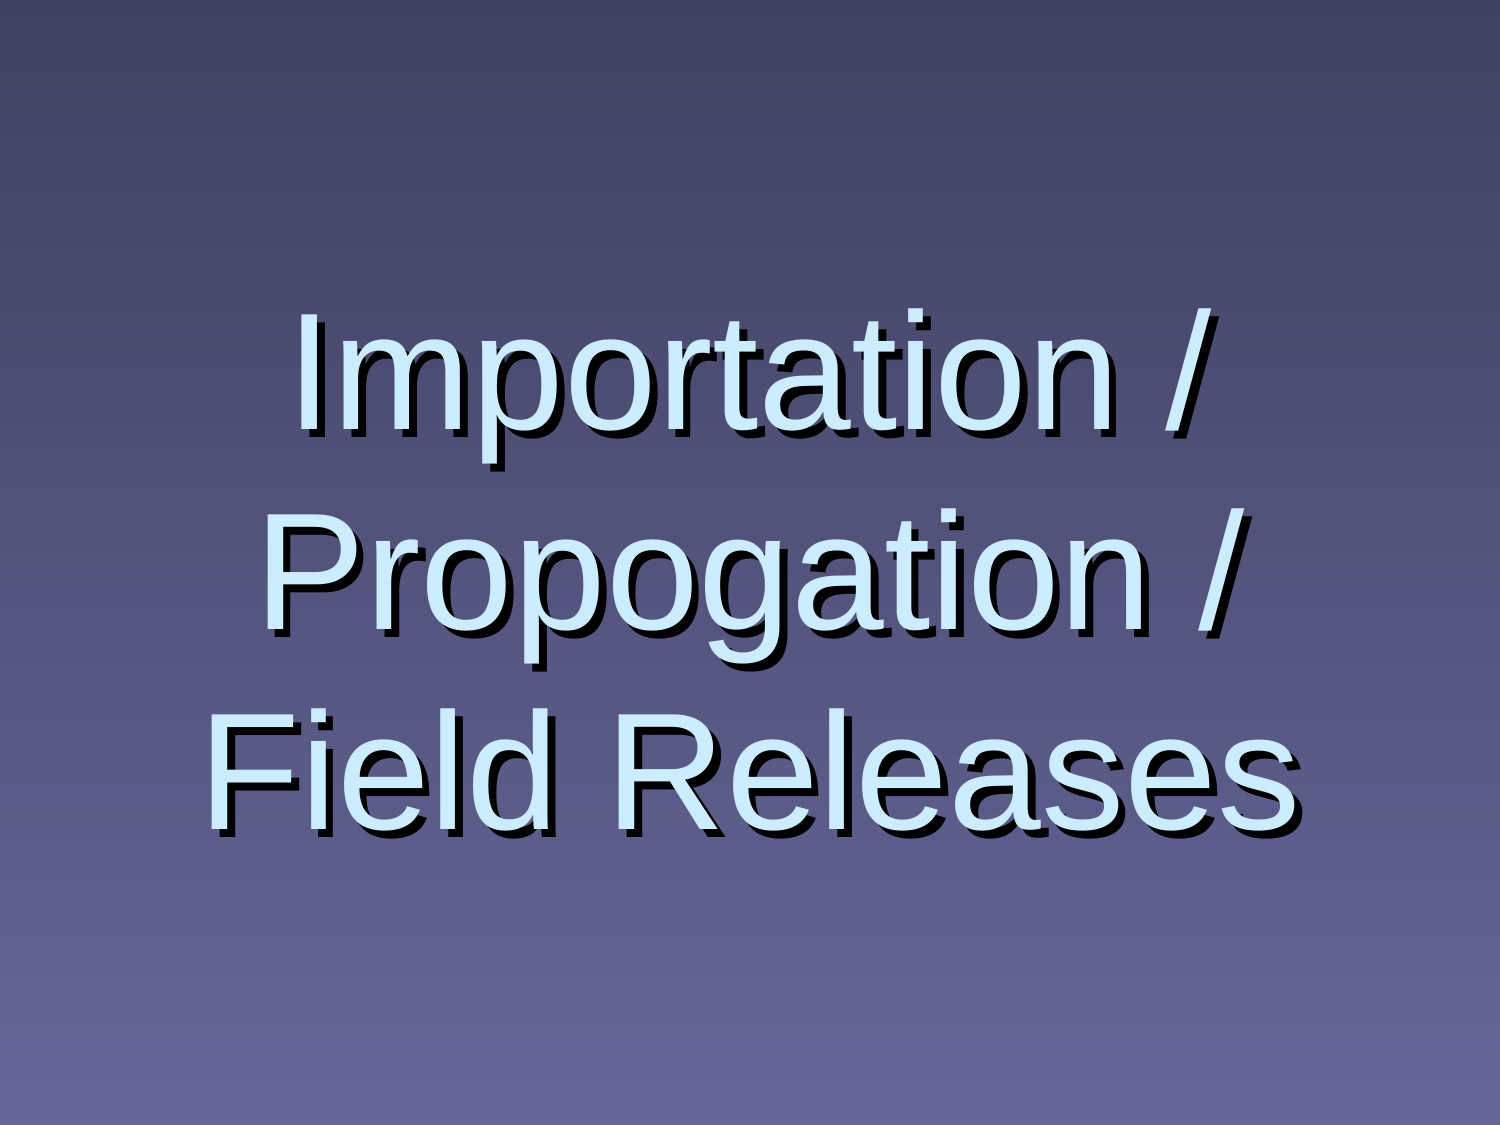

# Importation / Propogation / Field Releases